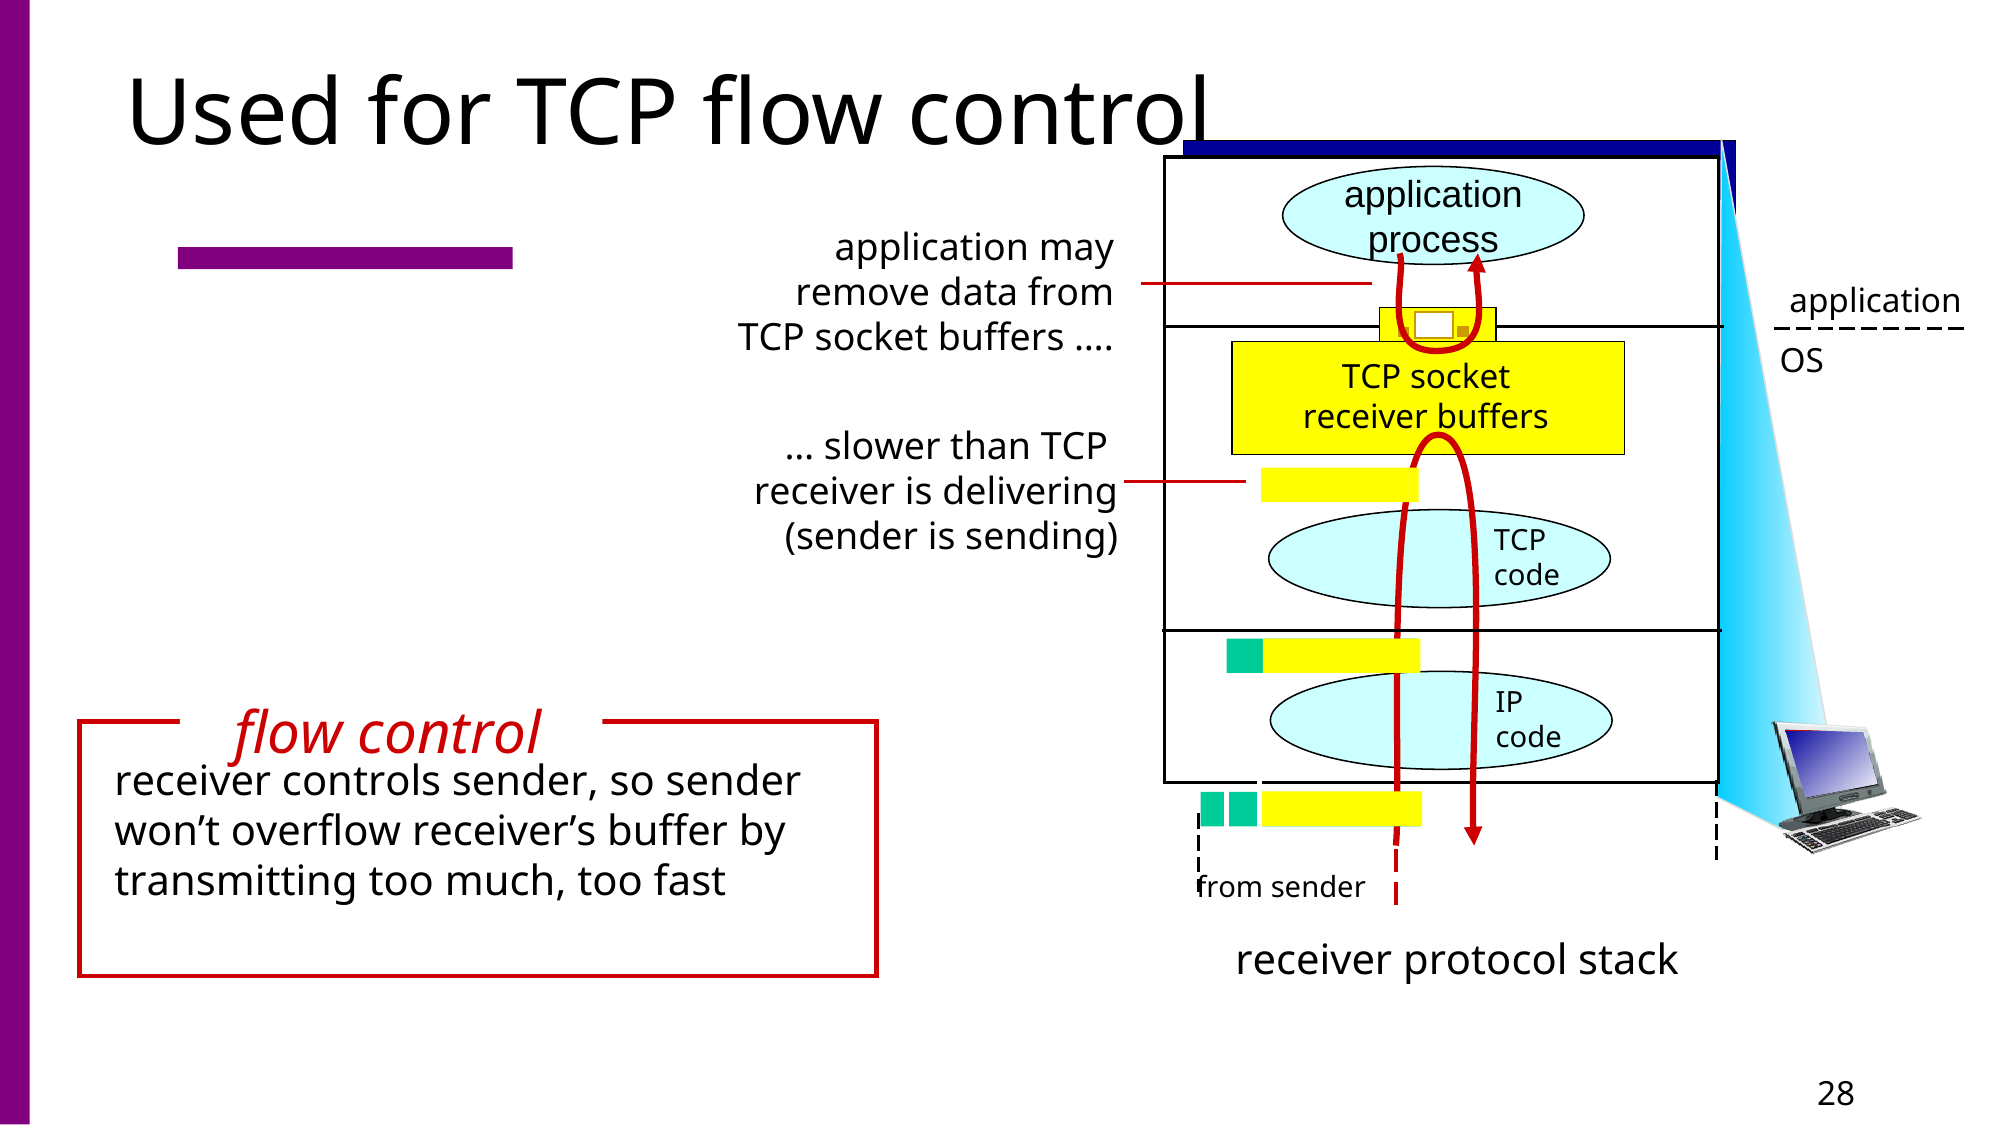

# Used for TCP flow control
application
process
application may
remove data from
TCP socket buffers ….
application
OS
TCP socket
receiver buffers
… slower than TCP
receiver is delivering
(sender is sending)
TCP
code
IP
code
flow control
receiver controls sender, so sender won’t overflow receiver’s buffer by transmitting too much, too fast
from sender
receiver protocol stack